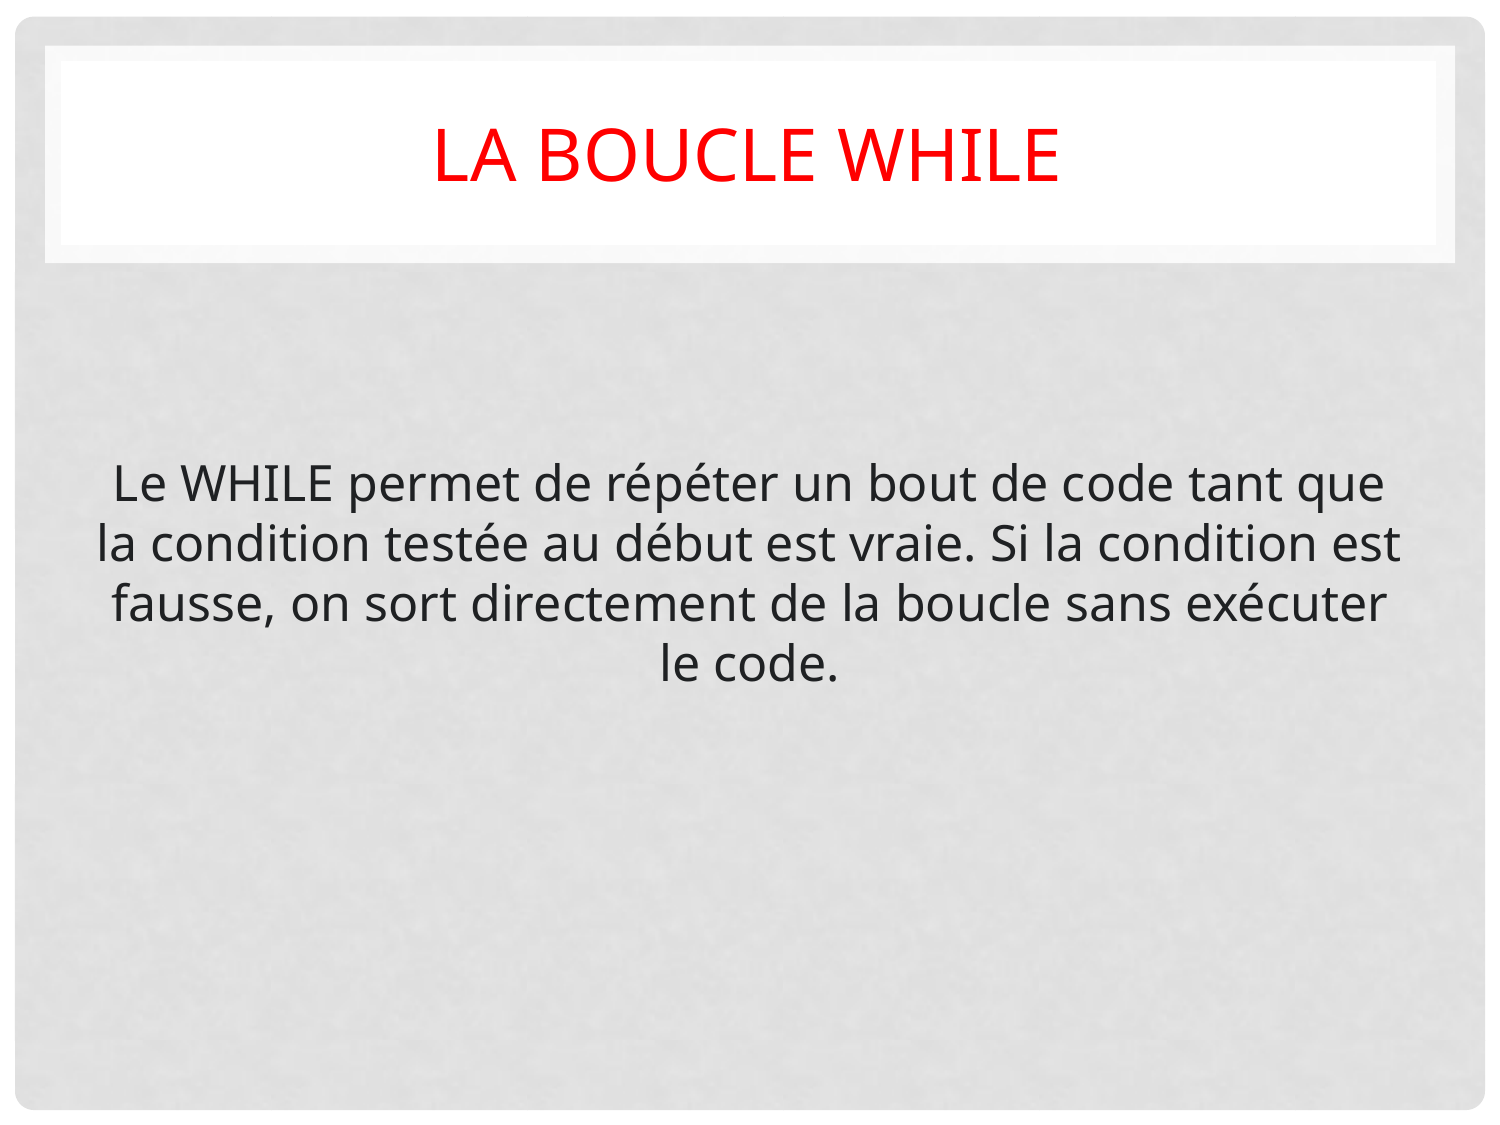

# La Boucle While
Le WHILE permet de répéter un bout de code tant que la condition testée au début est vraie. Si la condition est fausse, on sort directement de la boucle sans exécuter le code.